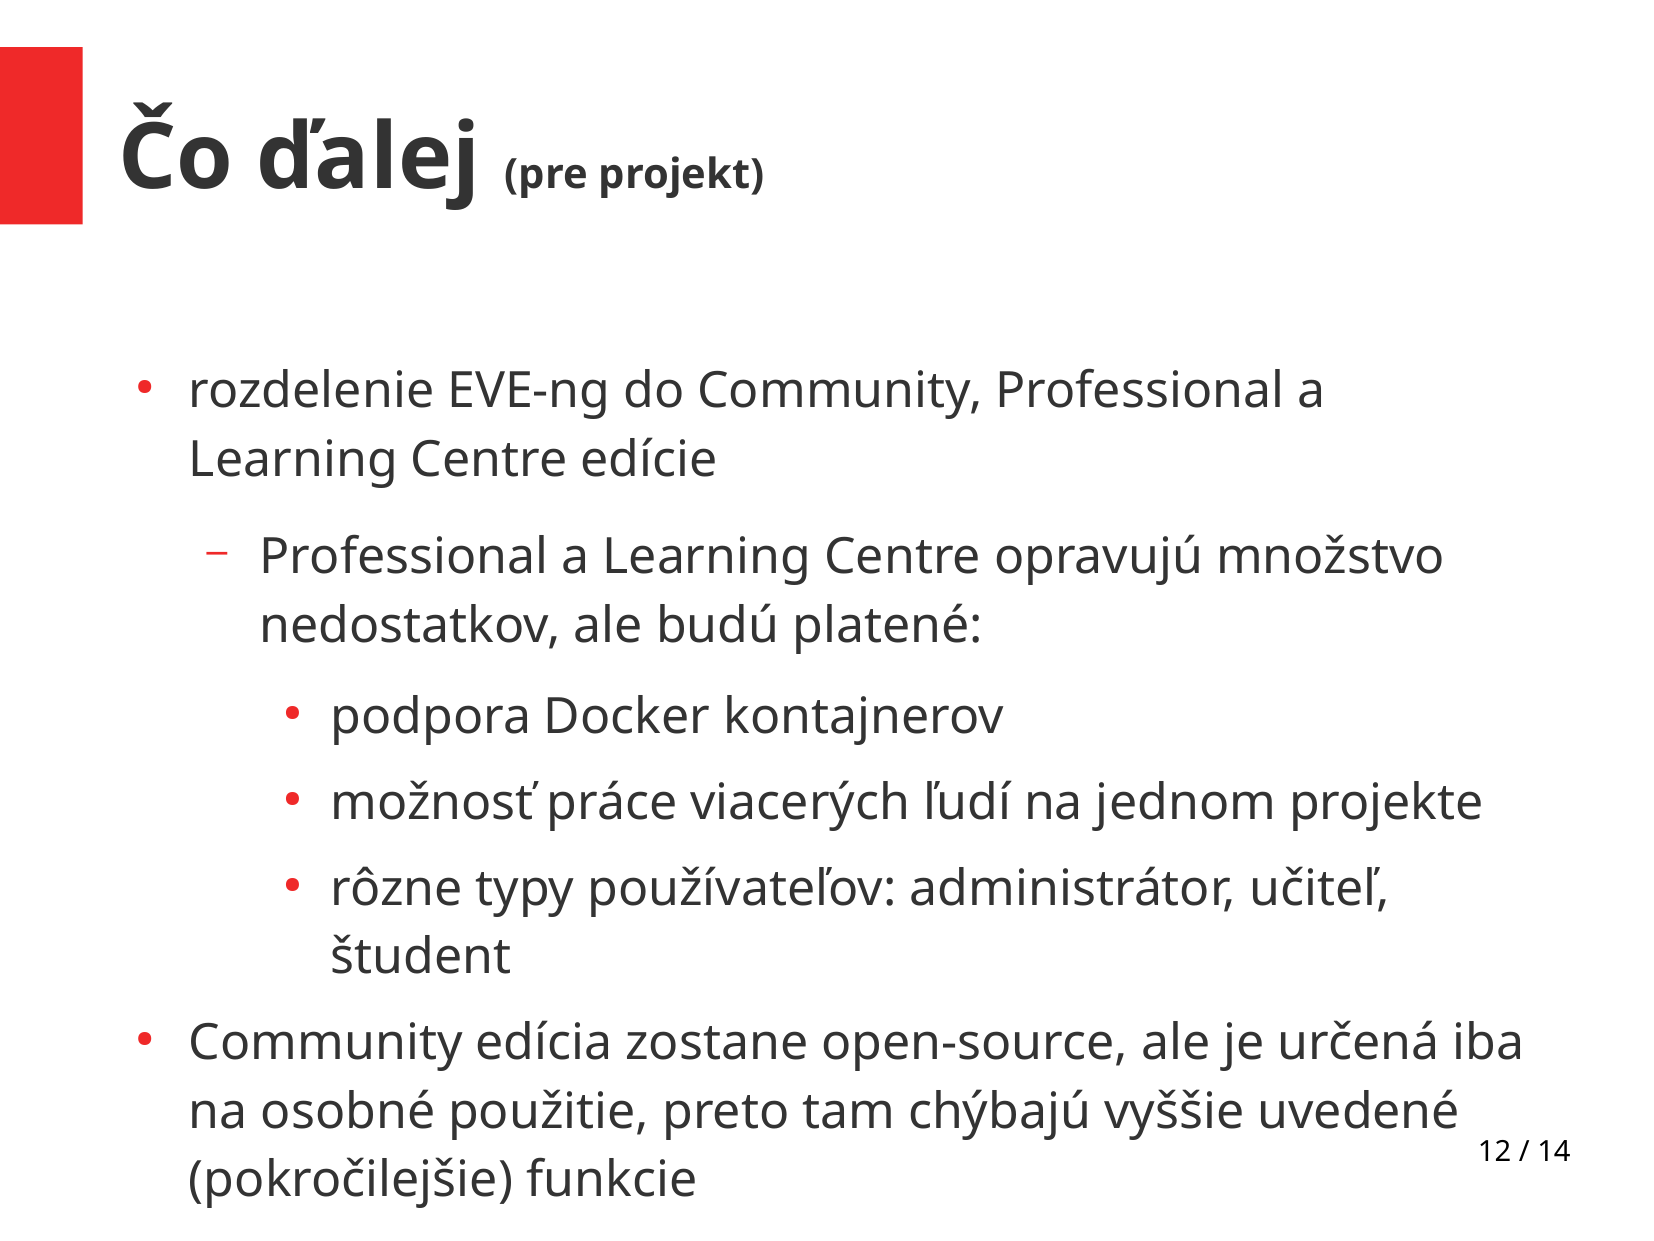

# Čo ďalej (pre projekt)
rozdelenie EVE-ng do Community, Professional a Learning Centre edície
Professional a Learning Centre opravujú množstvo nedostatkov, ale budú platené:
podpora Docker kontajnerov
možnosť práce viacerých ľudí na jednom projekte
rôzne typy používateľov: administrátor, učiteľ, študent
Community edícia zostane open-source, ale je určená iba na osobné použitie, preto tam chýbajú vyššie uvedené (pokročilejšie) funkcie
12